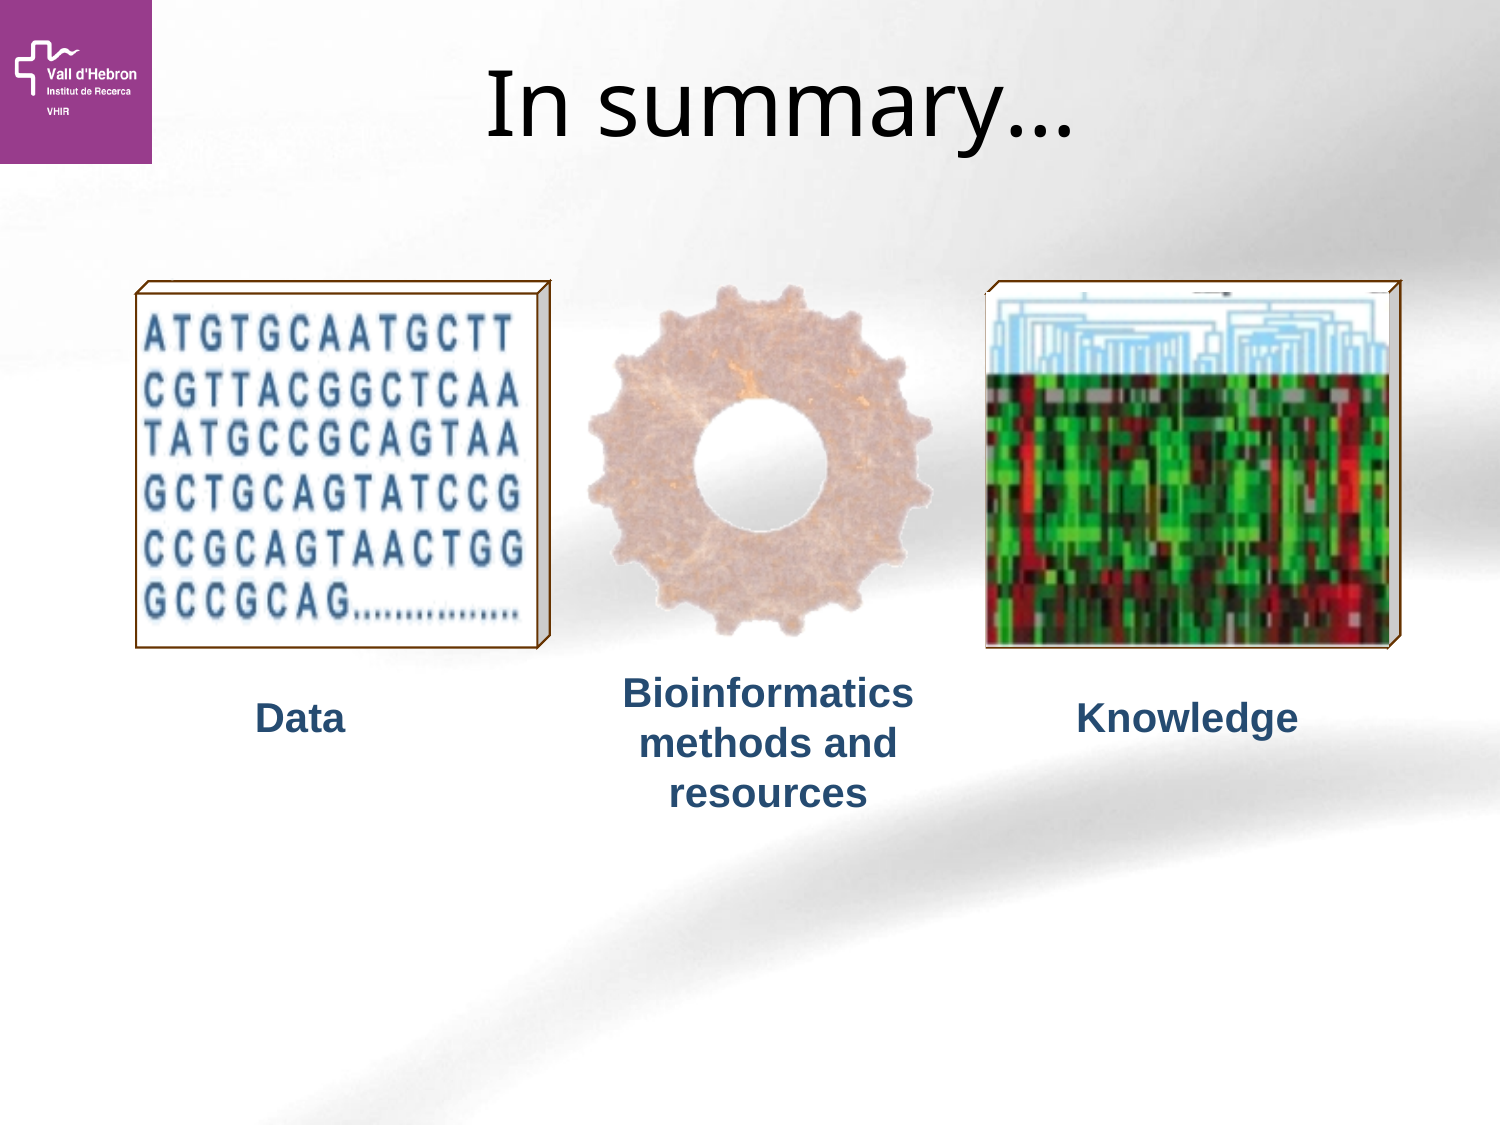

In summary…
Bioinformatics methods and resources
Data
Knowledge